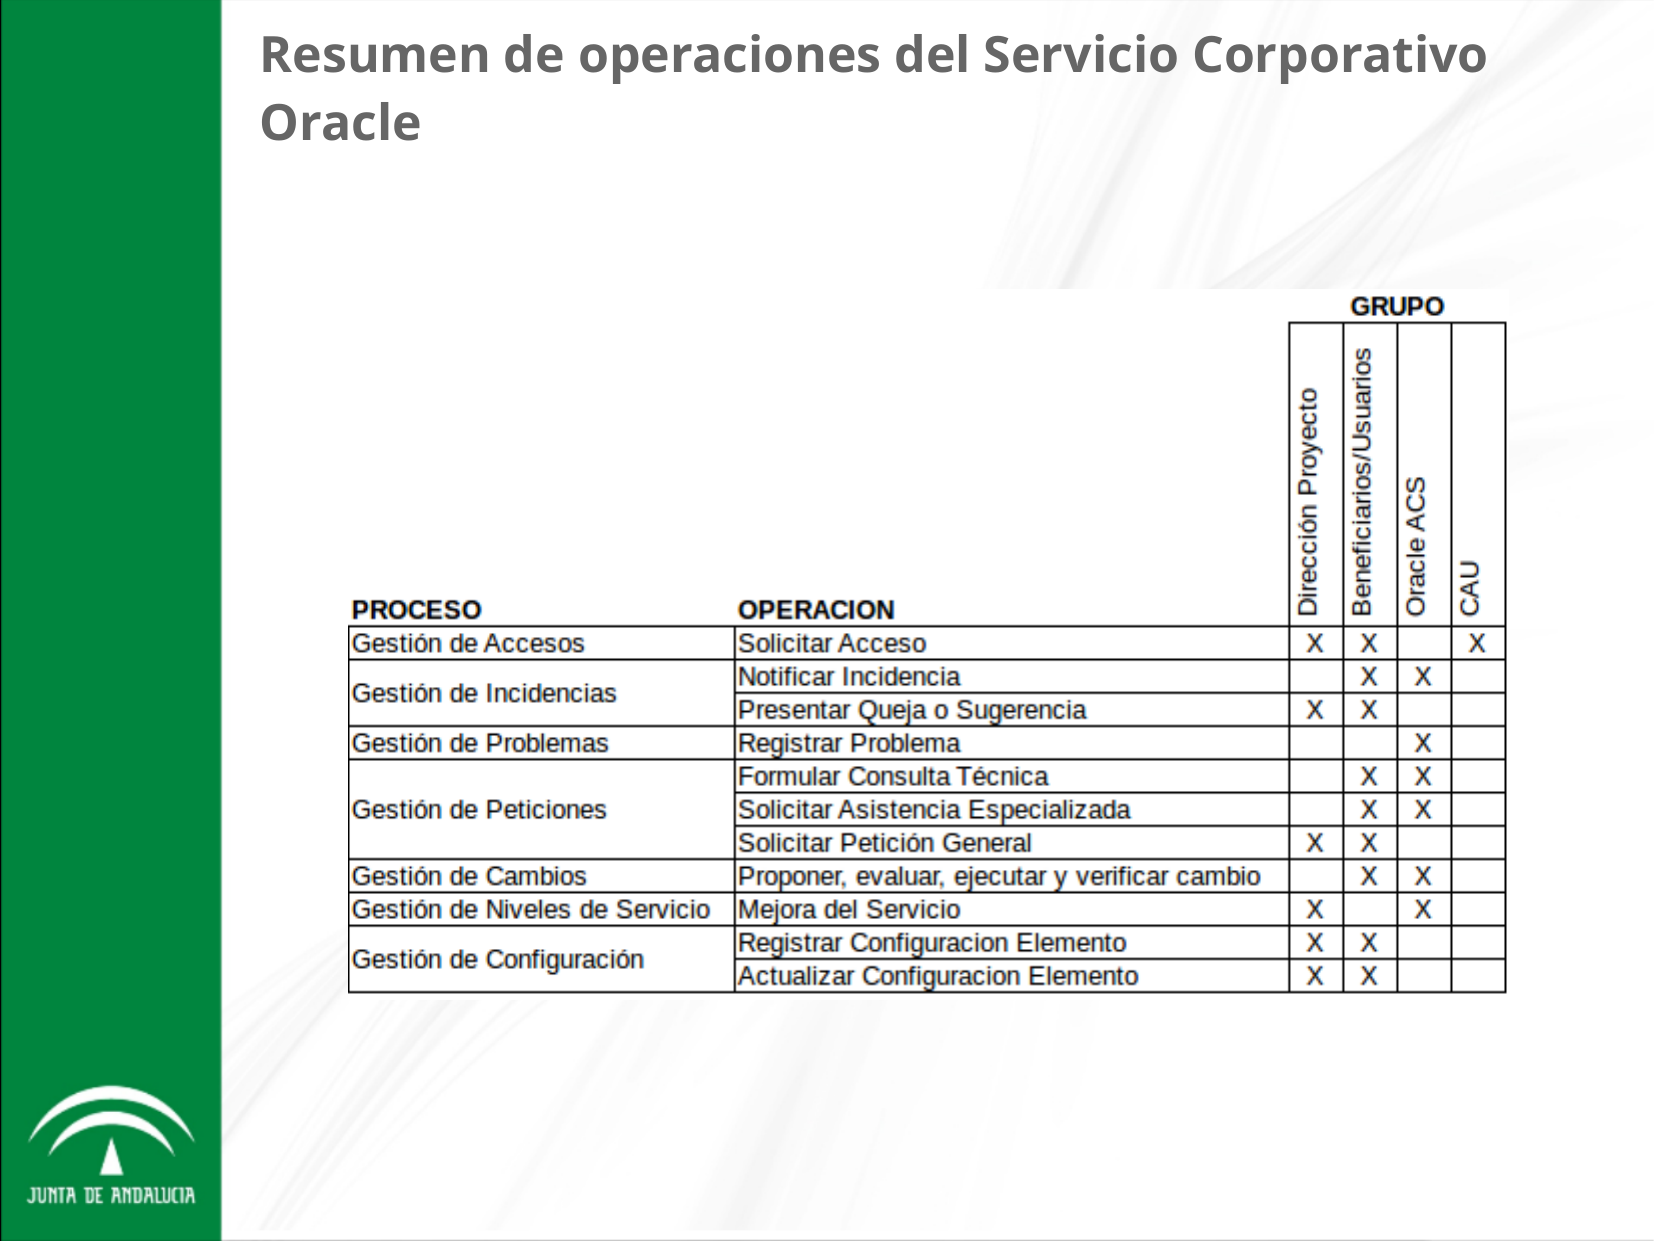

# Resumen de operaciones del Servicio Corporativo Oracle